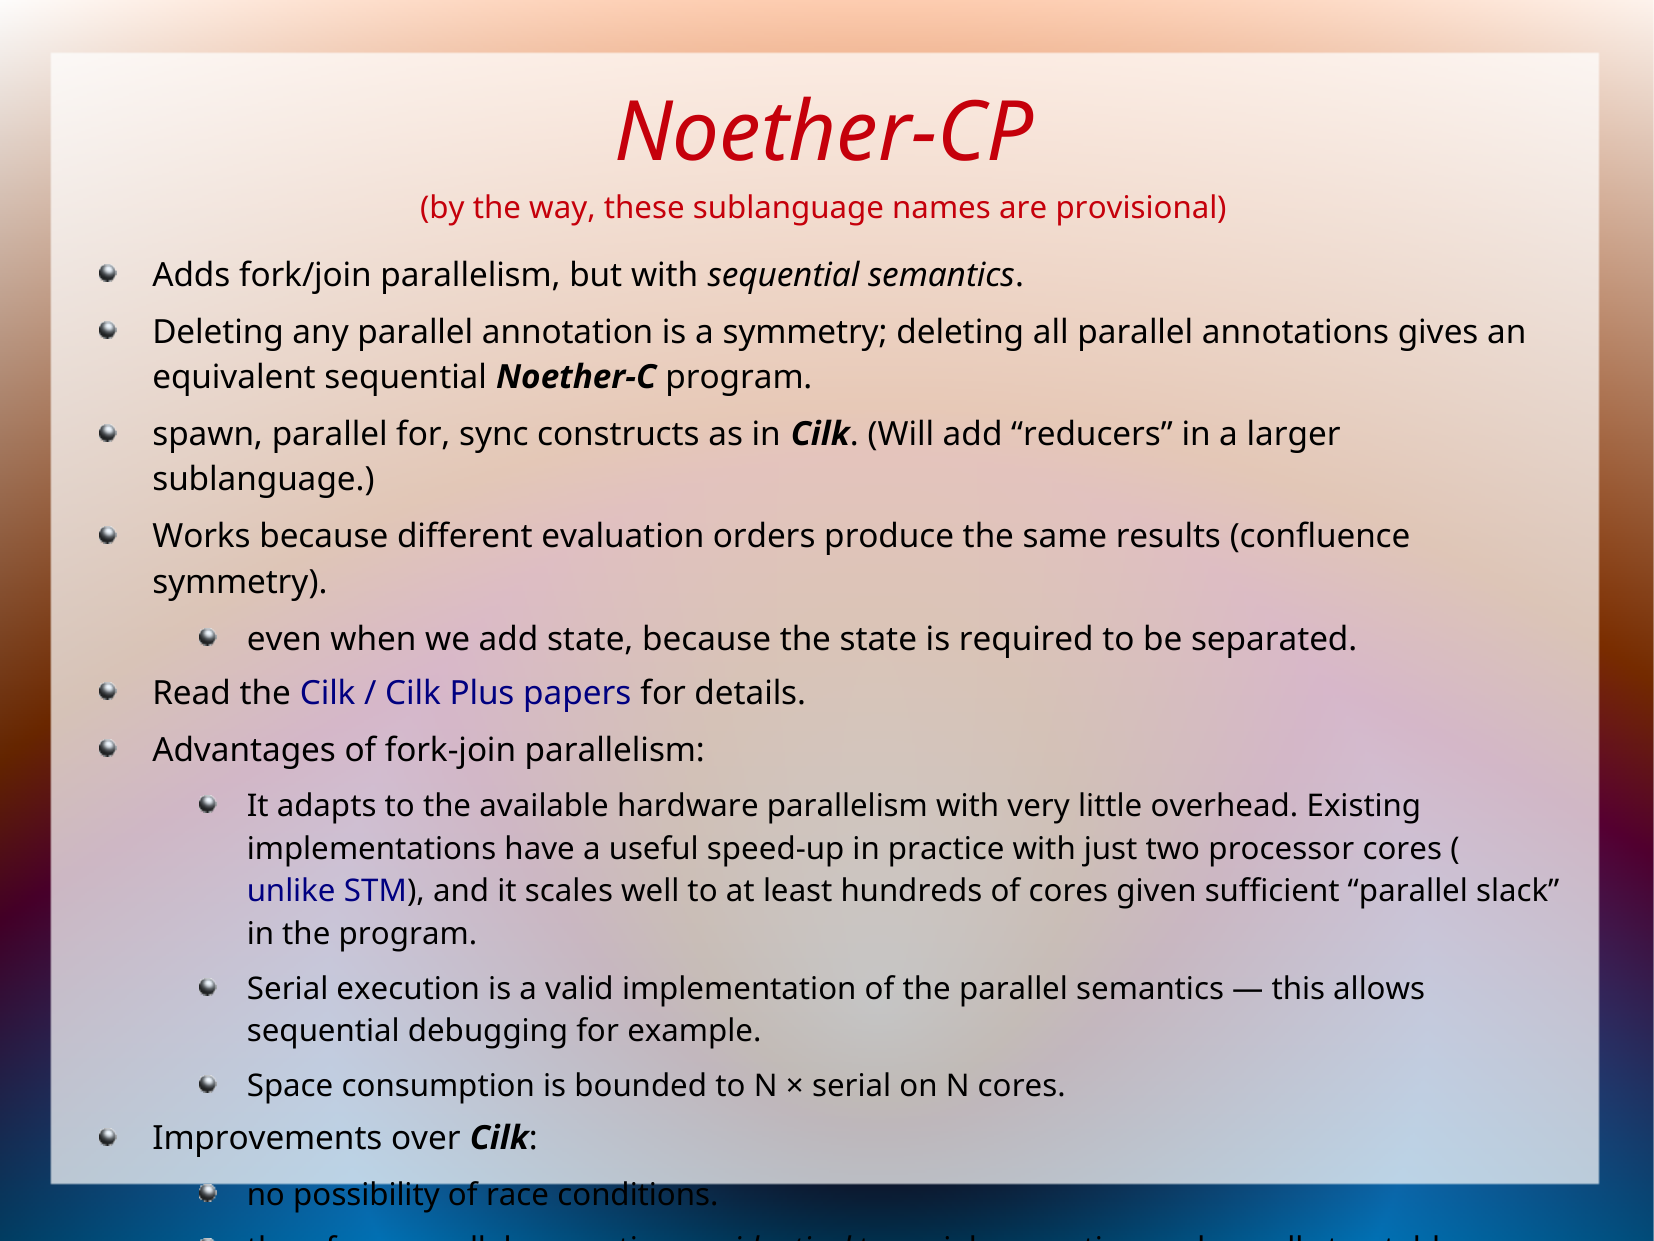

# Noether-CP (by the way, these sublanguage names are provisional)
Adds fork/join parallelism, but with sequential semantics.
Deleting any parallel annotation is a symmetry; deleting all parallel annotations gives an equivalent sequential Noether-C program.
spawn, parallel for, sync constructs as in Cilk. (Will add “reducers” in a larger sublanguage.)
Works because different evaluation orders produce the same results (confluence symmetry).
even when we add state, because the state is required to be separated.
Read the Cilk / Cilk Plus papers for details.
Advantages of fork-join parallelism:
It adapts to the available hardware parallelism with very little overhead. Existing implementations have a useful speed-up in practice with just two processor cores (unlike STM), and it scales well to at least hundreds of cores given sufficient “parallel slack” in the program.
Serial execution is a valid implementation of the parallel semantics — this allows sequential debugging for example.
Space consumption is bounded to N × serial on N cores.
Improvements over Cilk:
no possibility of race conditions.
therefore, parallel semantics are identical to serial semantics, and equally tractable.
larger sublanguages of Noether will provide true concurrency, so restrictions are less burdensome.